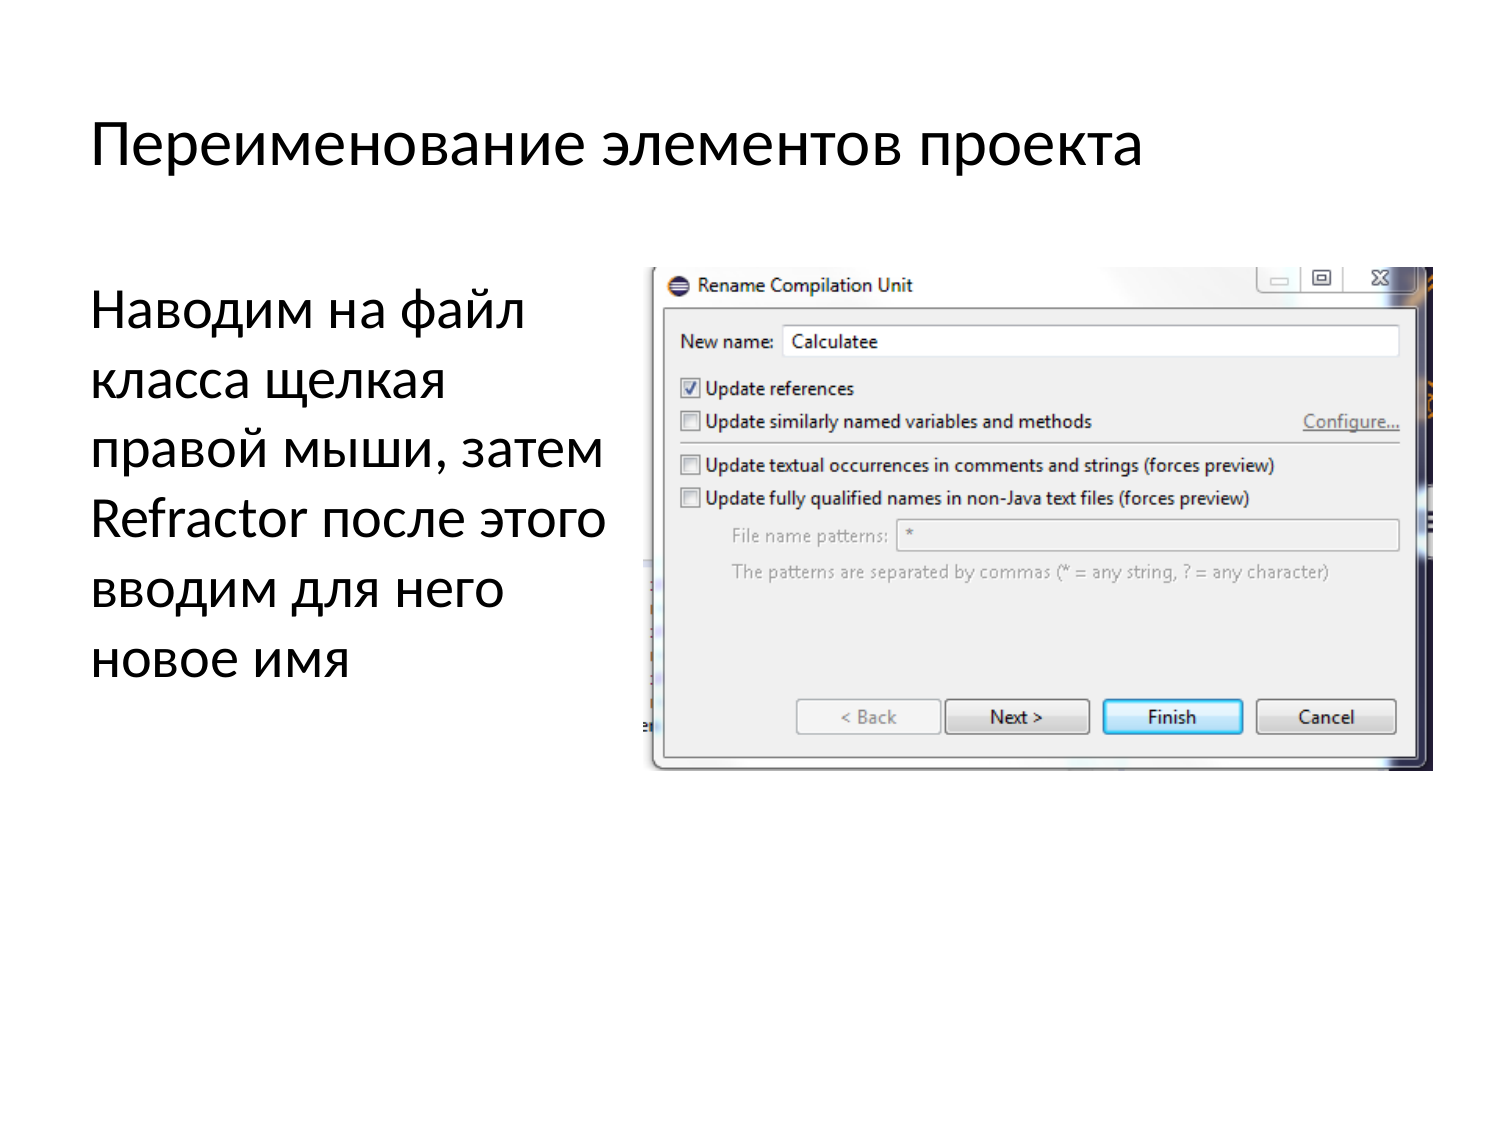

# Переименование элементов проекта
Наводим на файл класса щелкая правой мыши, затем Refractor после этого вводим для него новое имя